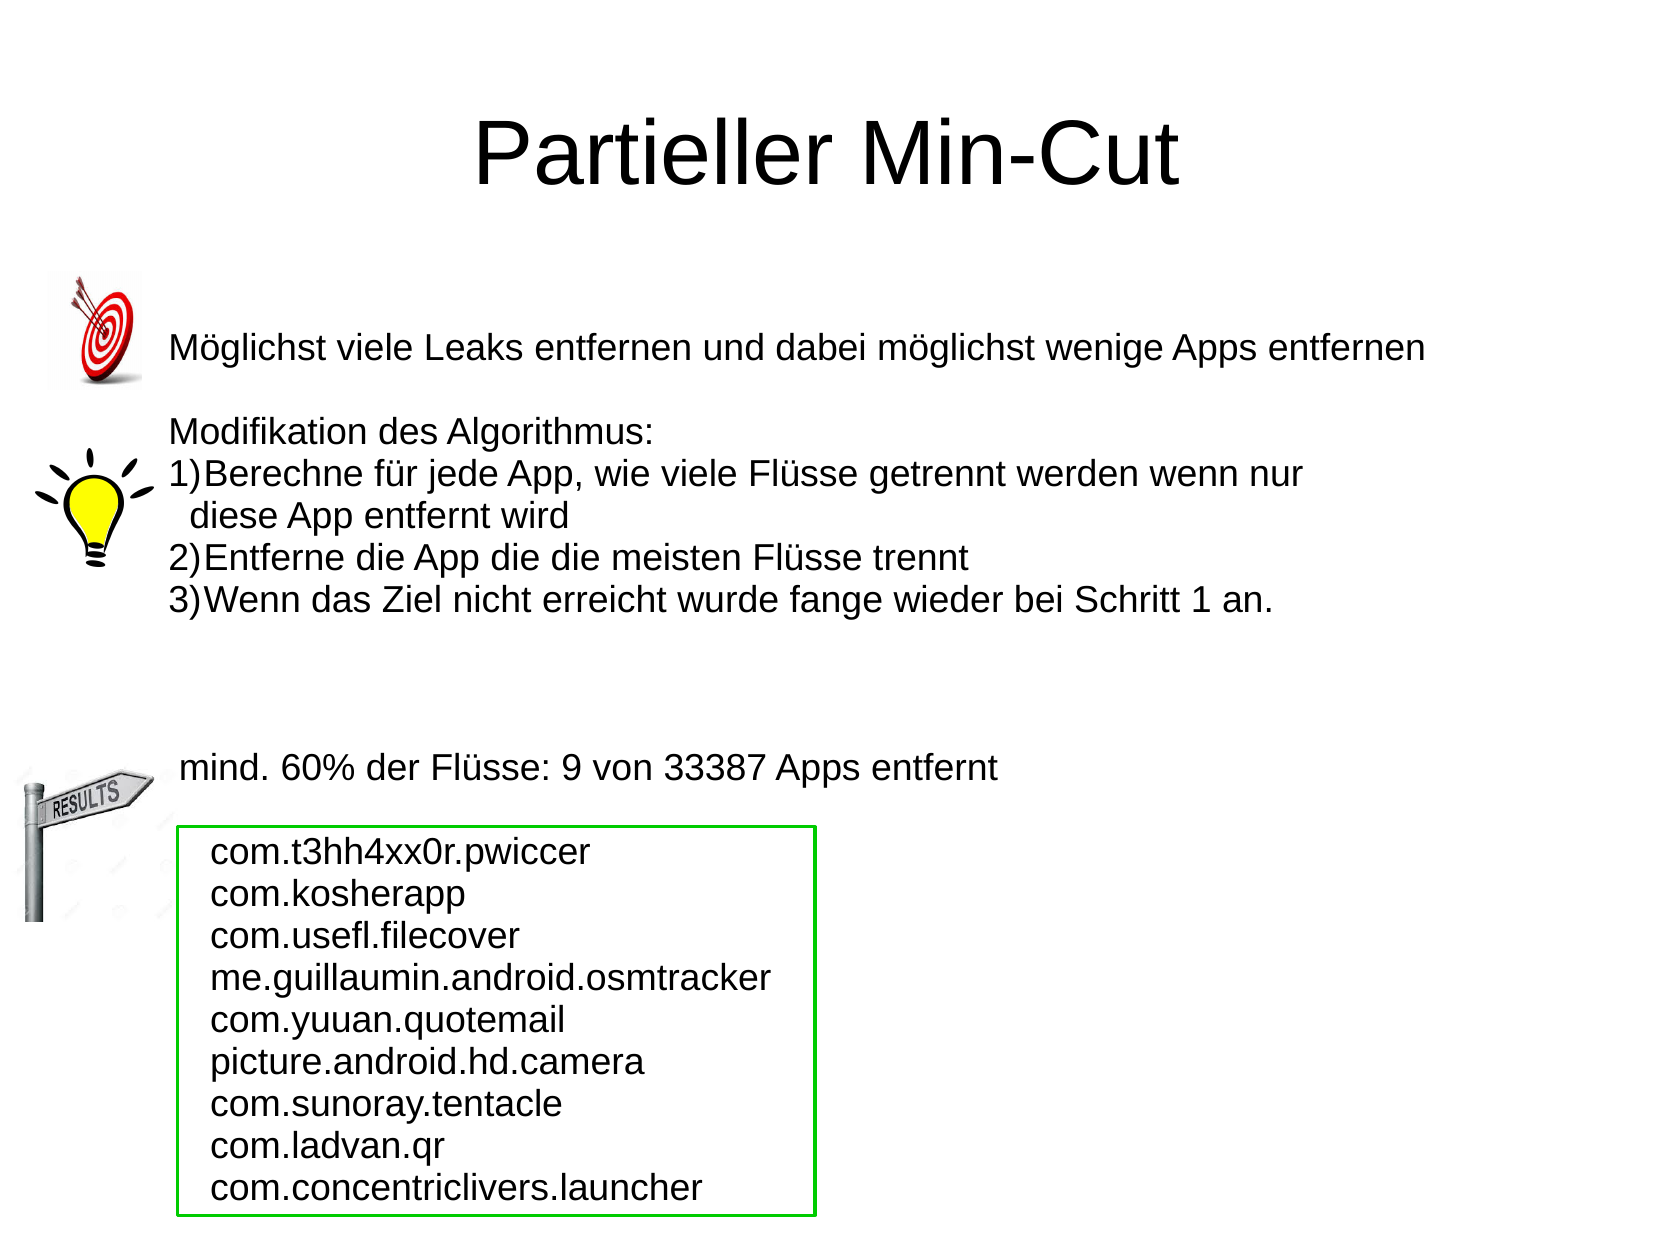

# Partieller Min-Cut
Möglichst viele Leaks entfernen und dabei möglichst wenige Apps entfernen
Modifikation des Algorithmus:
Berechne für jede App, wie viele Flüsse getrennt werden wenn nur
 diese App entfernt wird
Entferne die App die die meisten Flüsse trennt
Wenn das Ziel nicht erreicht wurde fange wieder bei Schritt 1 an.
 mind. 60% der Flüsse: 9 von 33387 Apps entfernt
 com.t3hh4xx0r.pwiccer
 com.kosherapp
 com.usefl.filecover
 me.guillaumin.android.osmtracker
 com.yuuan.quotemail
 picture.android.hd.camera
 com.sunoray.tentacle
 com.ladvan.qr
 com.concentriclivers.launcher